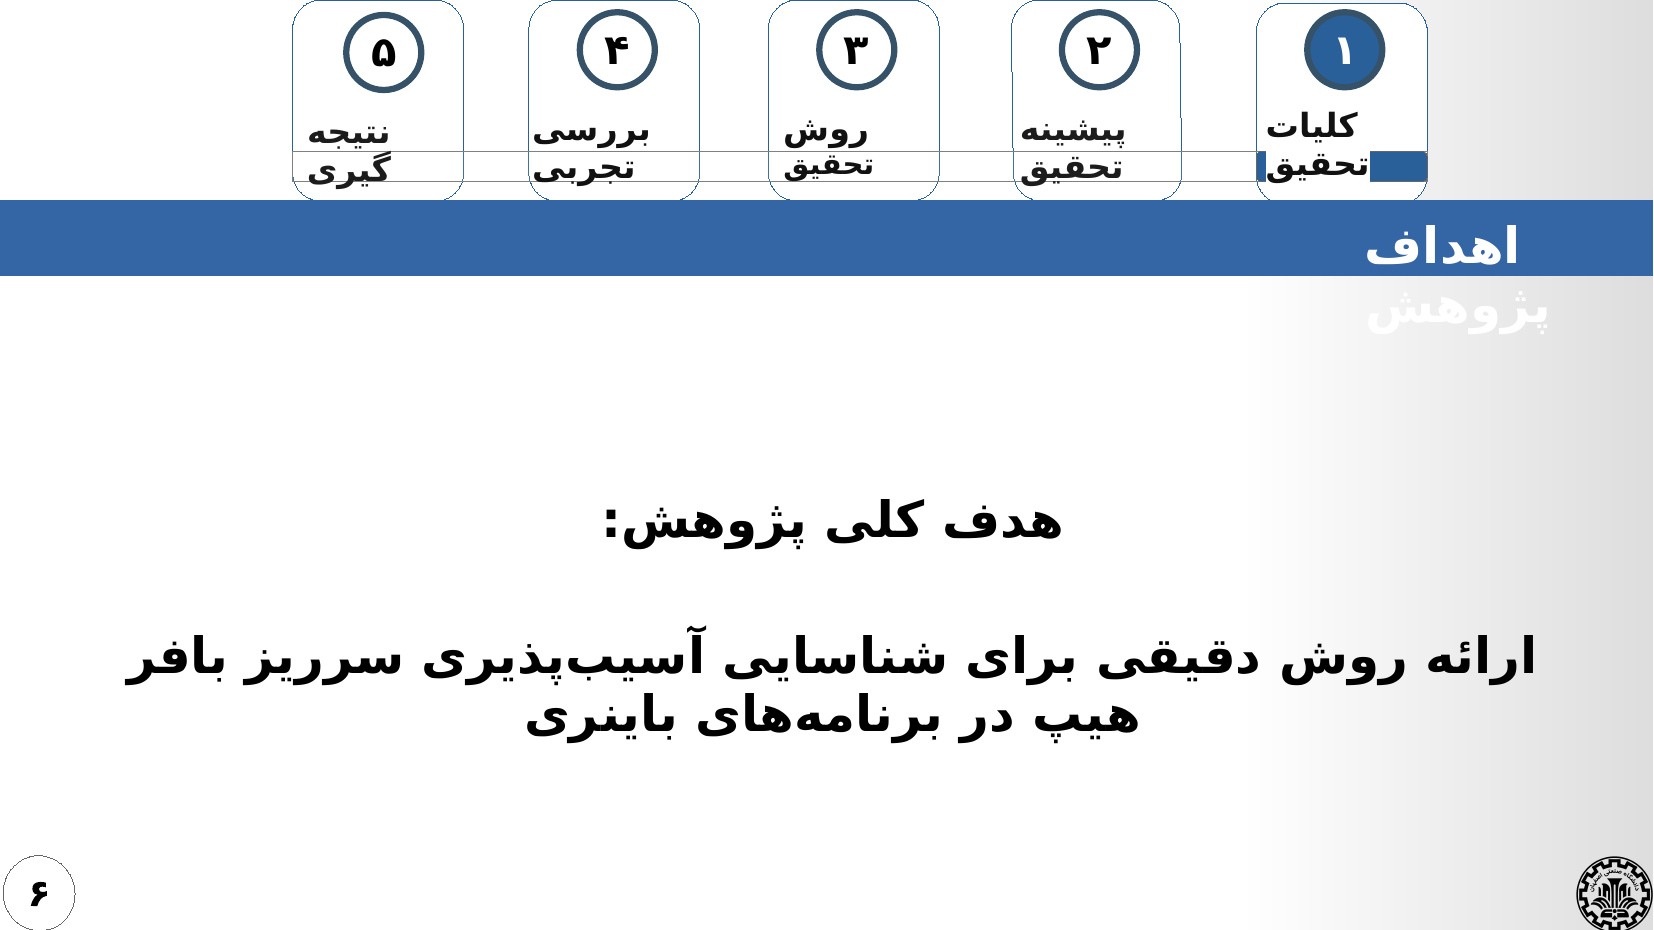

۴
۳
۲
۱
۵
کلیات تحقیق
بررسی تجربی
روش تحقیق
پیشینه تحقیق
نتیجه گیری
اهداف پژوهش
هدف کلی پژوهش:
ارائه روش دقیقی برای شناسایی آسیب‌پذیری سرریز بافر هیپ در برنامه‌های باینری
۶